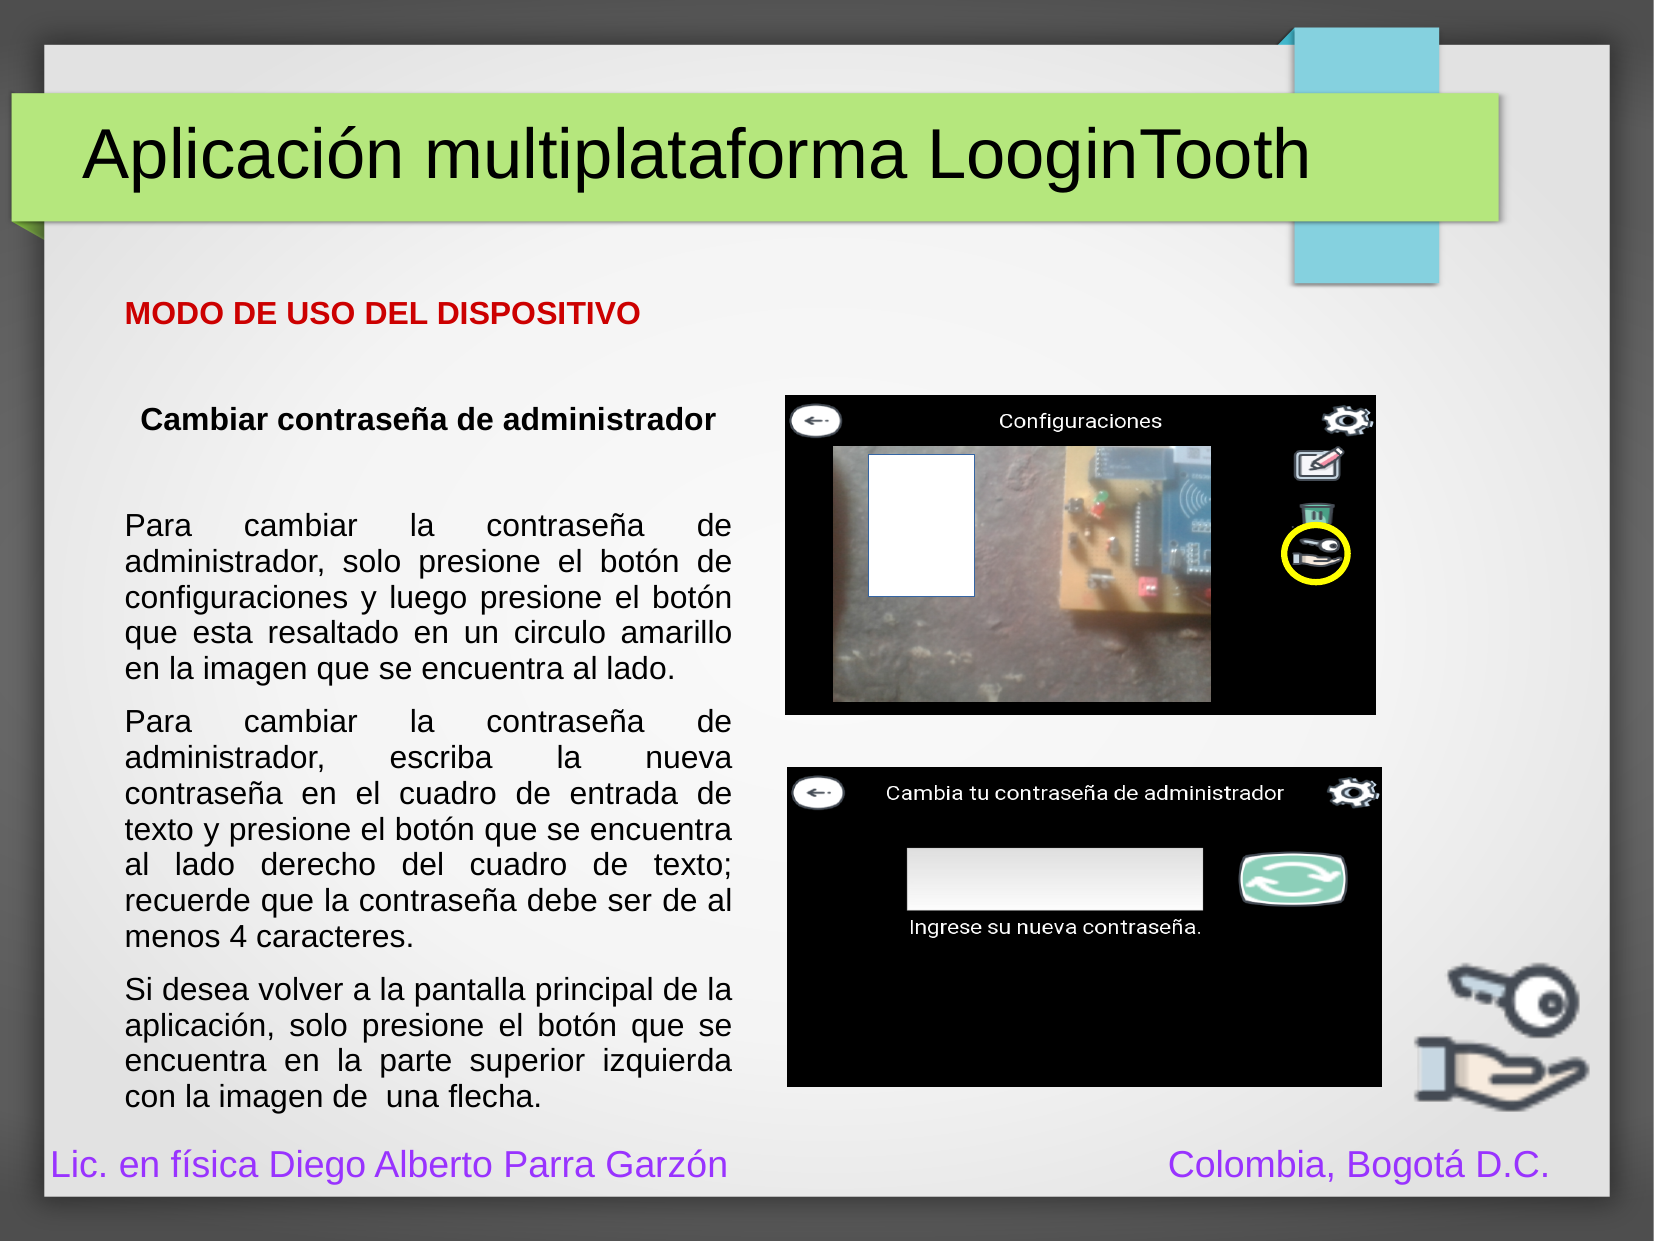

Aplicación multiplataforma LooginTooth
Lic. en física Diego Alberto Parra Garzón						 Colombia, Bogotá D.C.
# MODO DE USO DEL DISPOSITIVO
Cambiar contraseña de administrador
Para cambiar la contraseña de administrador, solo presione el botón de configuraciones y luego presione el botón que esta resaltado en un circulo amarillo en la imagen que se encuentra al lado.
Para cambiar la contraseña de administrador, escriba la nueva contraseña en el cuadro de entrada de texto y presione el botón que se encuentra al lado derecho del cuadro de texto; recuerde que la contraseña debe ser de al menos 4 caracteres.
Si desea volver a la pantalla principal de la aplicación, solo presione el botón que se encuentra en la parte superior izquierda con la imagen de una flecha.